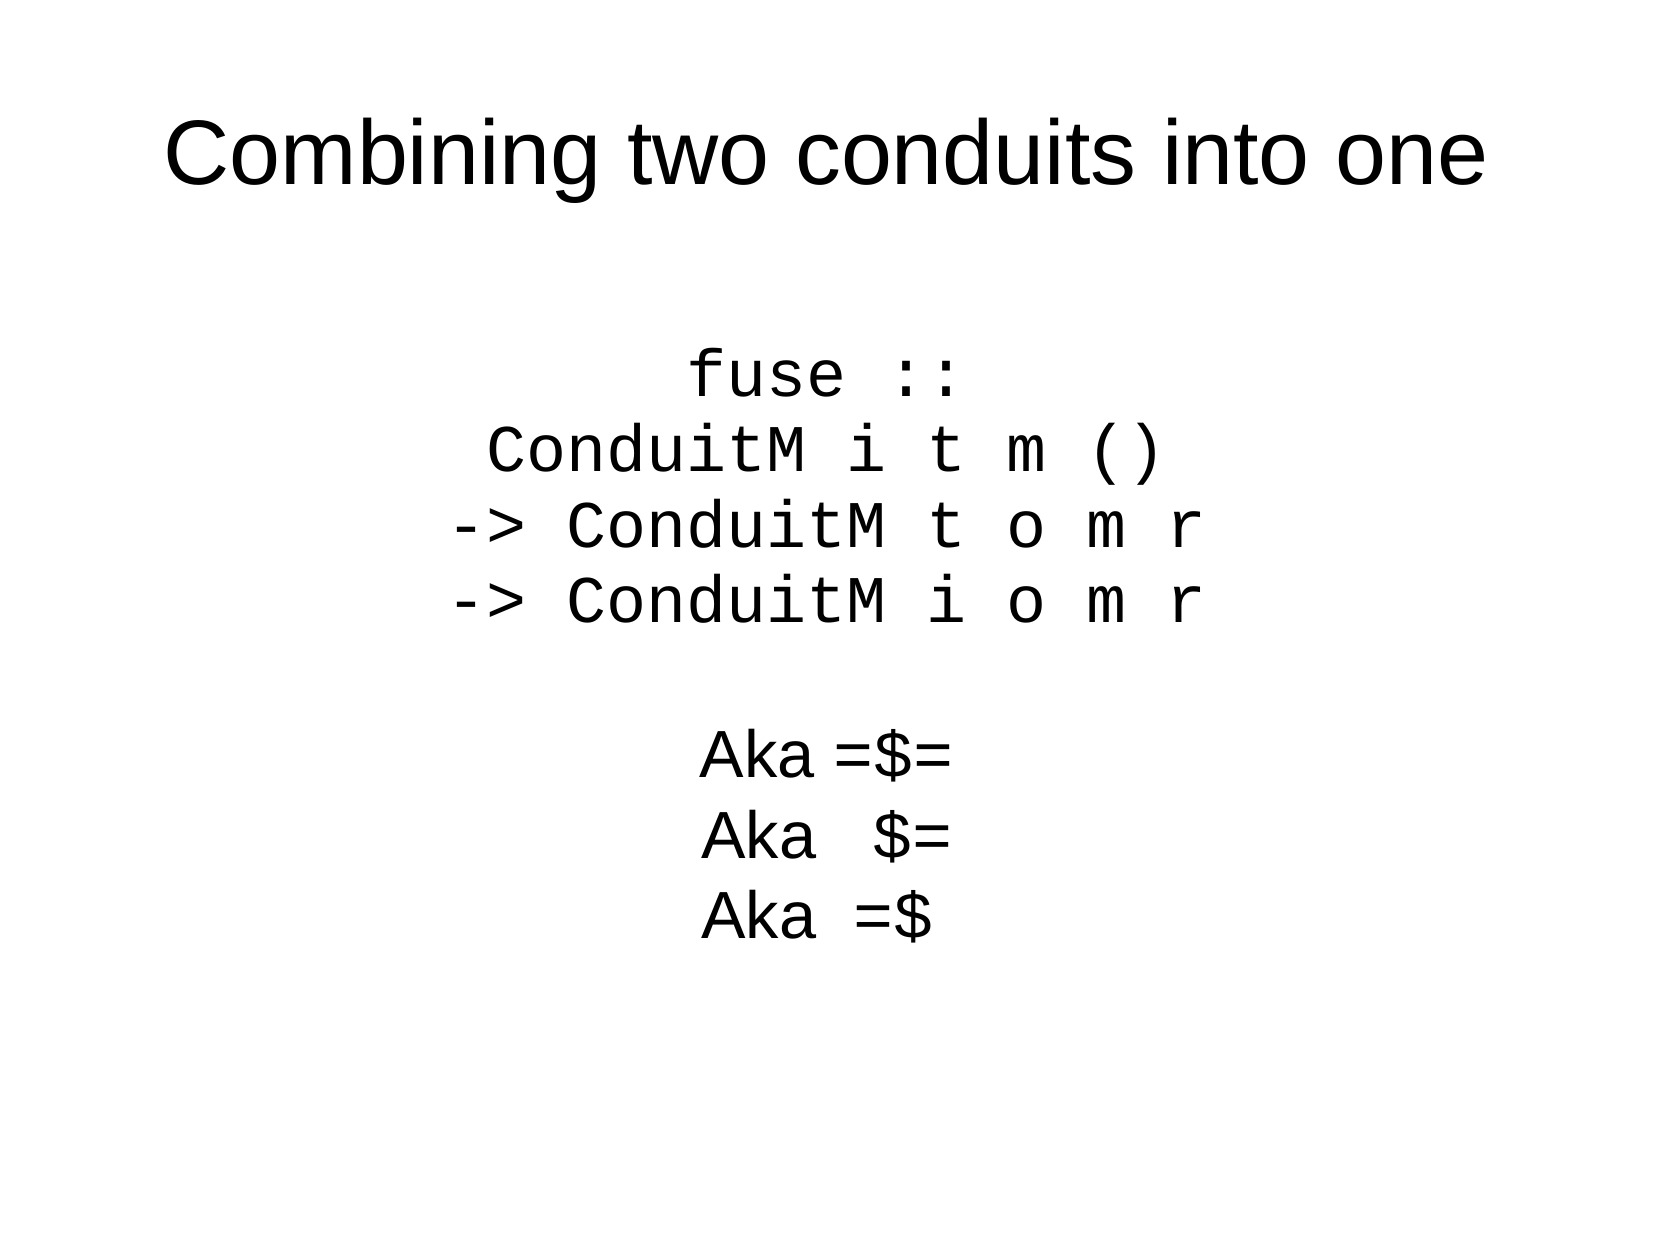

# Combining two conduits into one
fuse ::
ConduitM i t m ()
-> ConduitM t o m r
-> ConduitM i o m r
Aka =$=
Aka $=
Aka =$